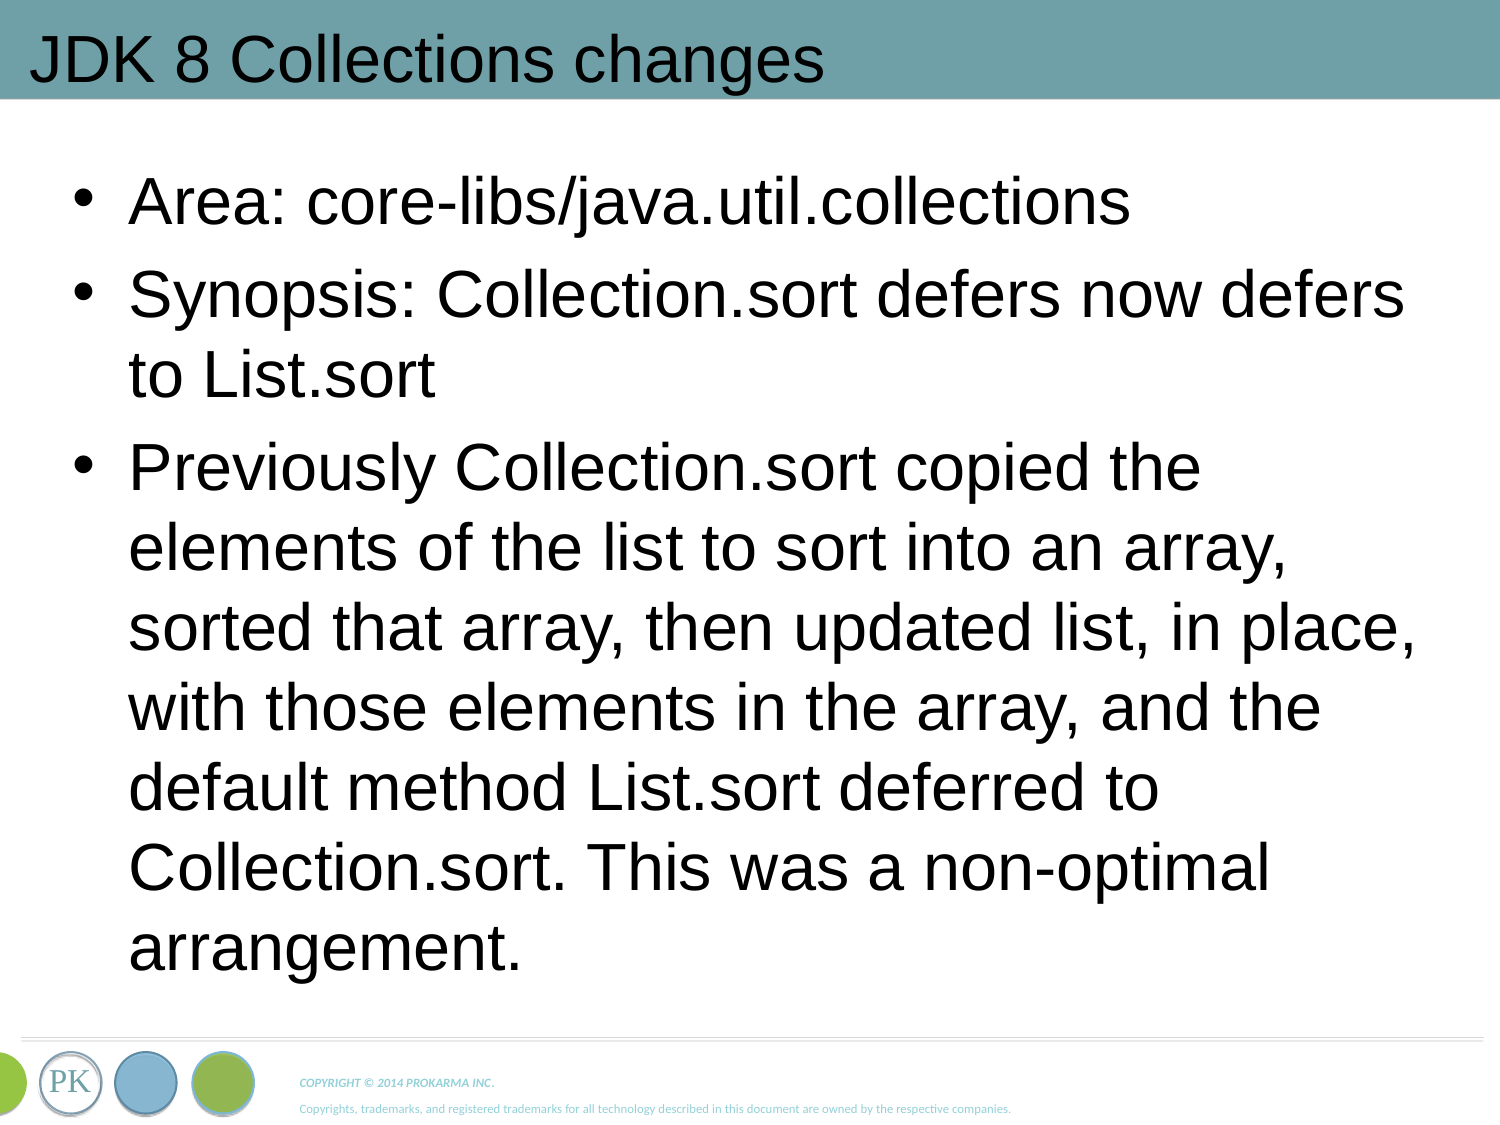

JDK 8 Collections changes
Area: core-libs/java.util.collections
Synopsis: Collection.sort defers now defers to List.sort
Previously Collection.sort copied the elements of the list to sort into an array, sorted that array, then updated list, in place, with those elements in the array, and the default method List.sort deferred to Collection.sort. This was a non-optimal arrangement.